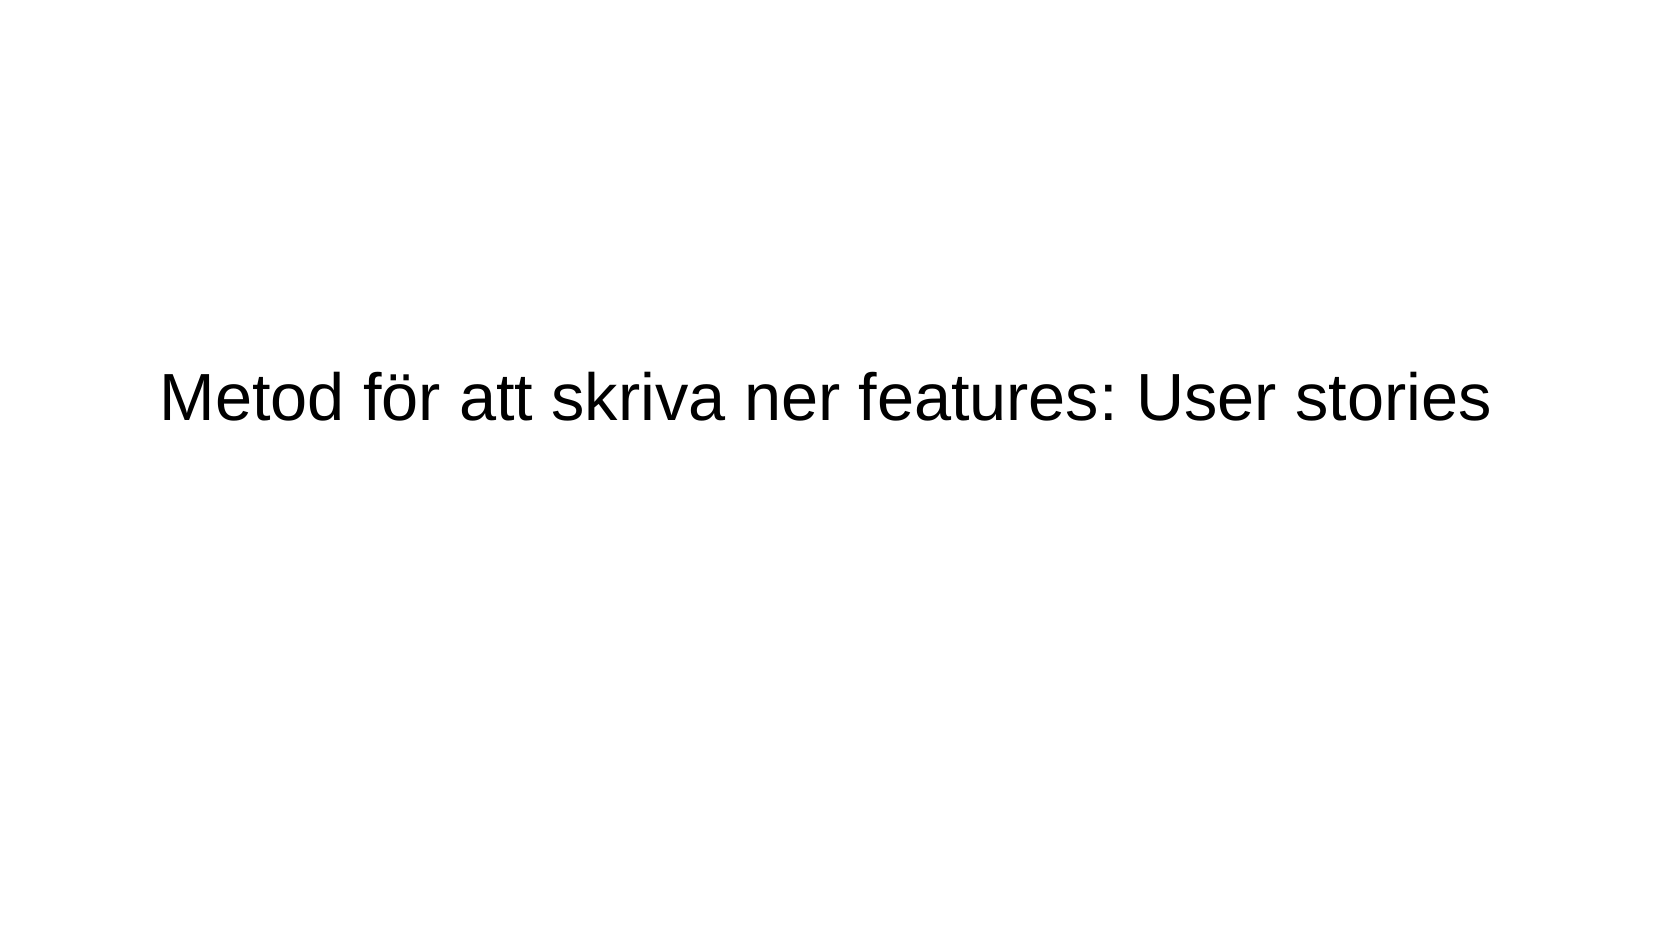

# Metod för att skriva ner features: User stories